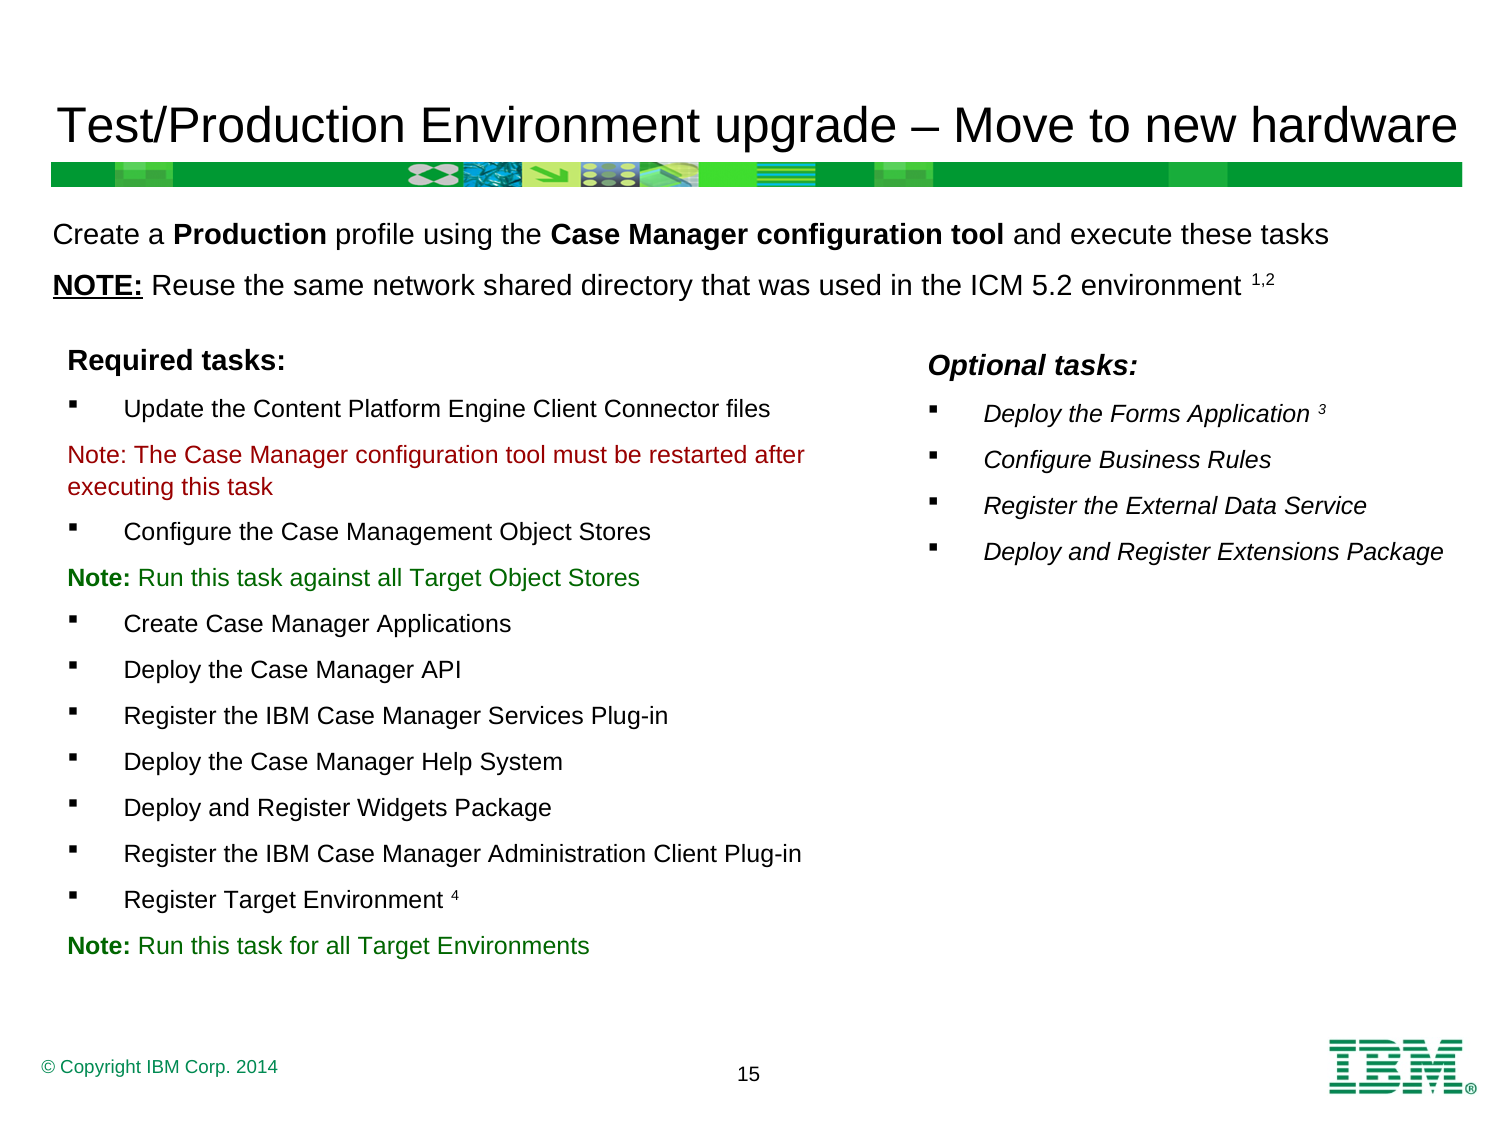

# Test/Production Environment upgrade – Move to new hardware
Create a Production profile using the Case Manager configuration tool and execute these tasks
NOTE: Reuse the same network shared directory that was used in the ICM 5.2 environment 1,2
Required tasks:
Update the Content Platform Engine Client Connector files
Note: The Case Manager configuration tool must be restarted after executing this task
Configure the Case Management Object Stores
Note: Run this task against all Target Object Stores
Create Case Manager Applications
Deploy the Case Manager API
Register the IBM Case Manager Services Plug-in
Deploy the Case Manager Help System
Deploy and Register Widgets Package
Register the IBM Case Manager Administration Client Plug-in
Register Target Environment 4
Note: Run this task for all Target Environments
Optional tasks:
Deploy the Forms Application 3
Configure Business Rules
Register the External Data Service
Deploy and Register Extensions Package
15